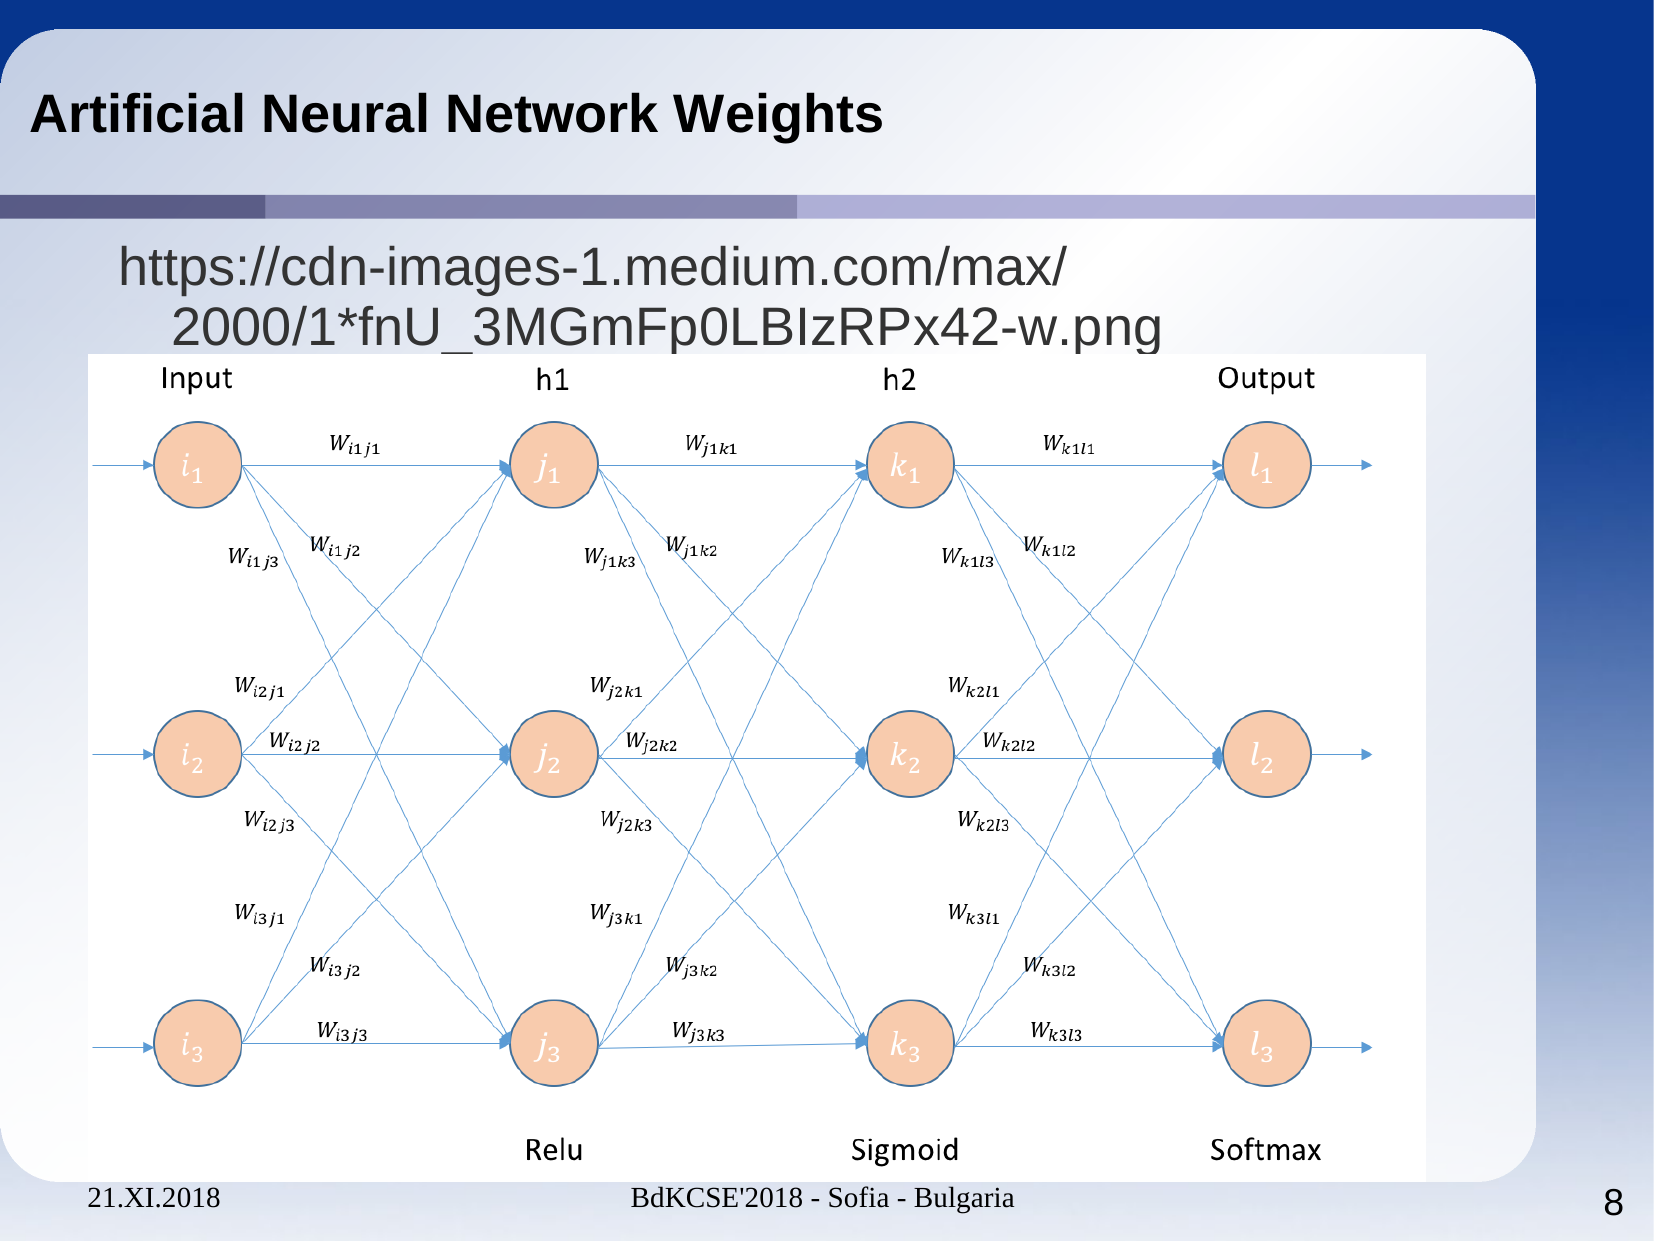

# Artificial Neural Network Weights
https://cdn-images-1.medium.com/max/2000/1*fnU_3MGmFp0LBIzRPx42-w.png
21.XI.2018
BdKCSE'2018 - Sofia - Bulgaria
8